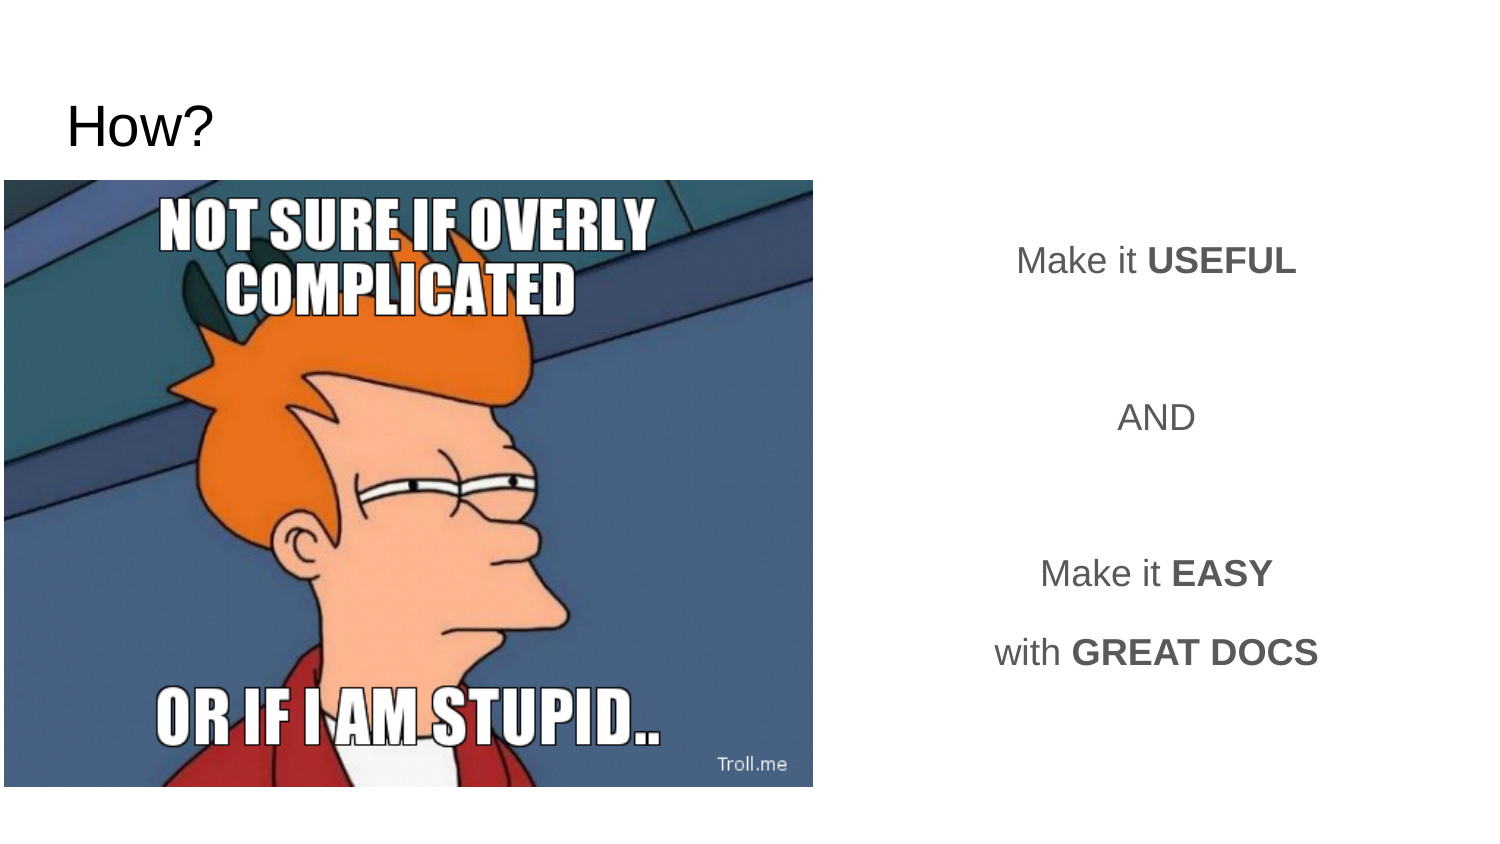

# How?
Make it USEFUL
AND
Make it EASY
with GREAT DOCS